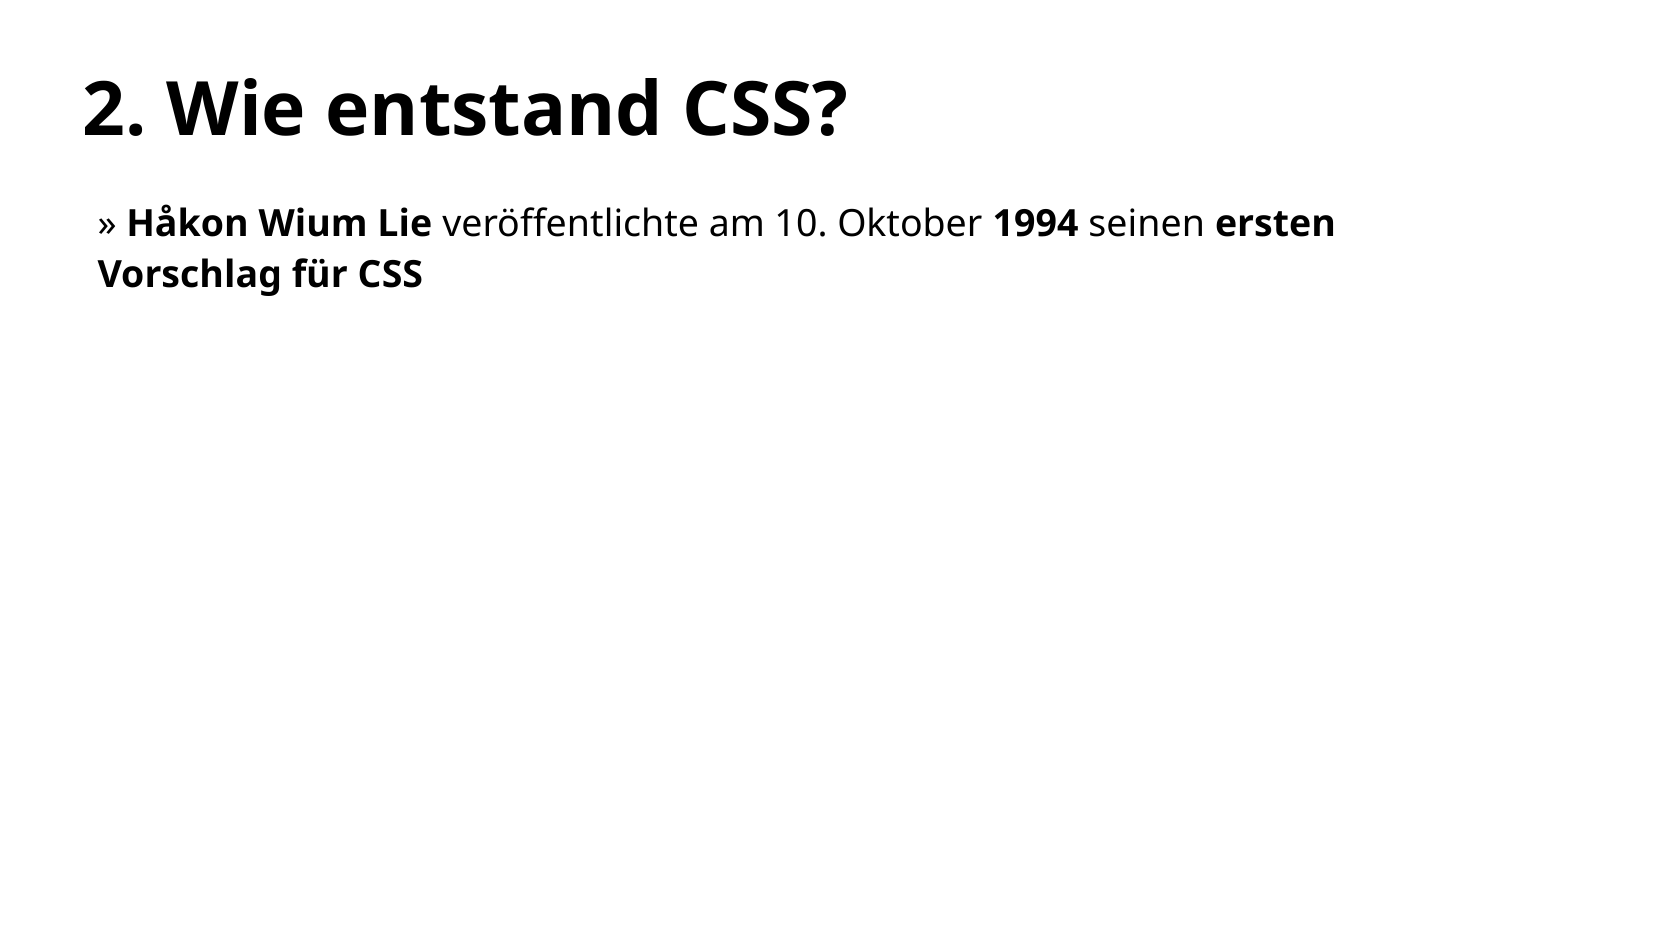

# 2. Wie entstand CSS?
» Håkon Wium Lie veröffentlichte am 10. Oktober 1994 seinen ersten Vorschlag für CSS